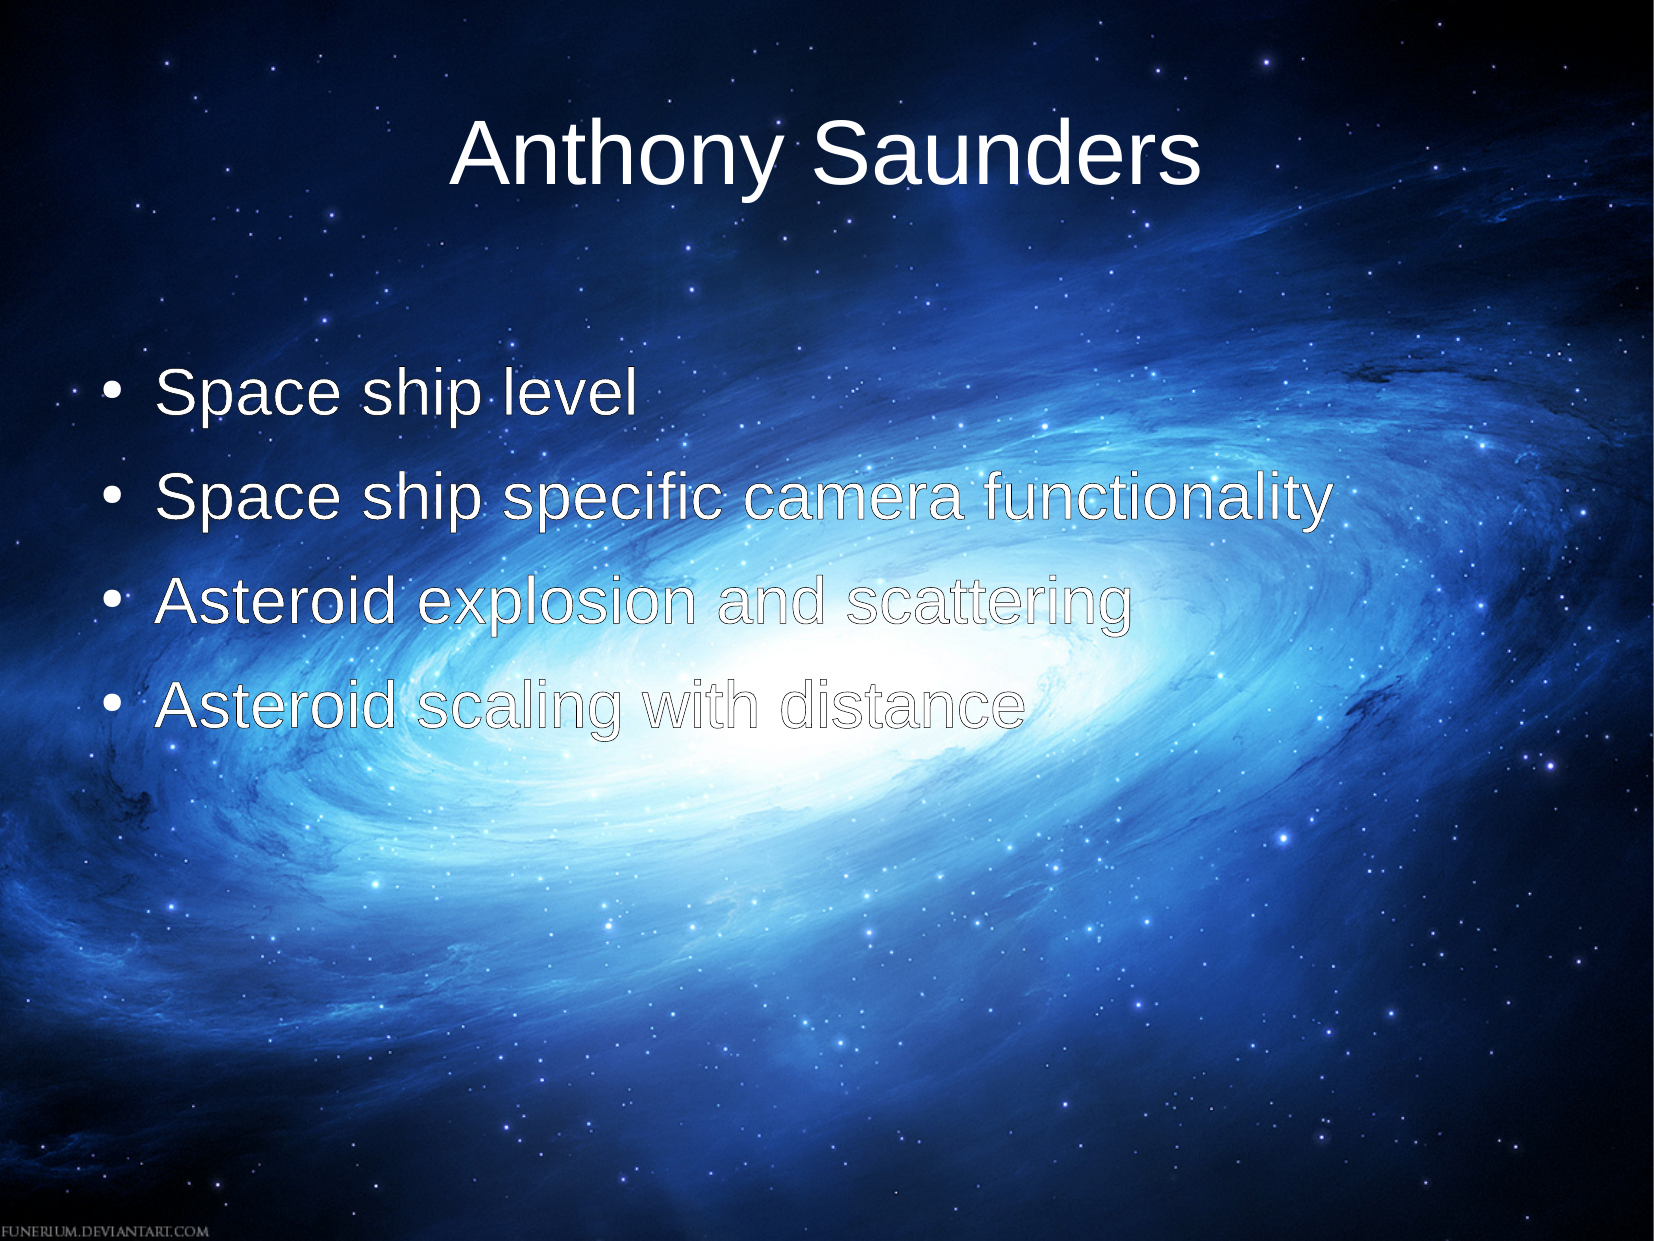

# Anthony Saunders
Space ship level
Space ship specific camera functionality
Asteroid explosion and scattering
Asteroid scaling with distance